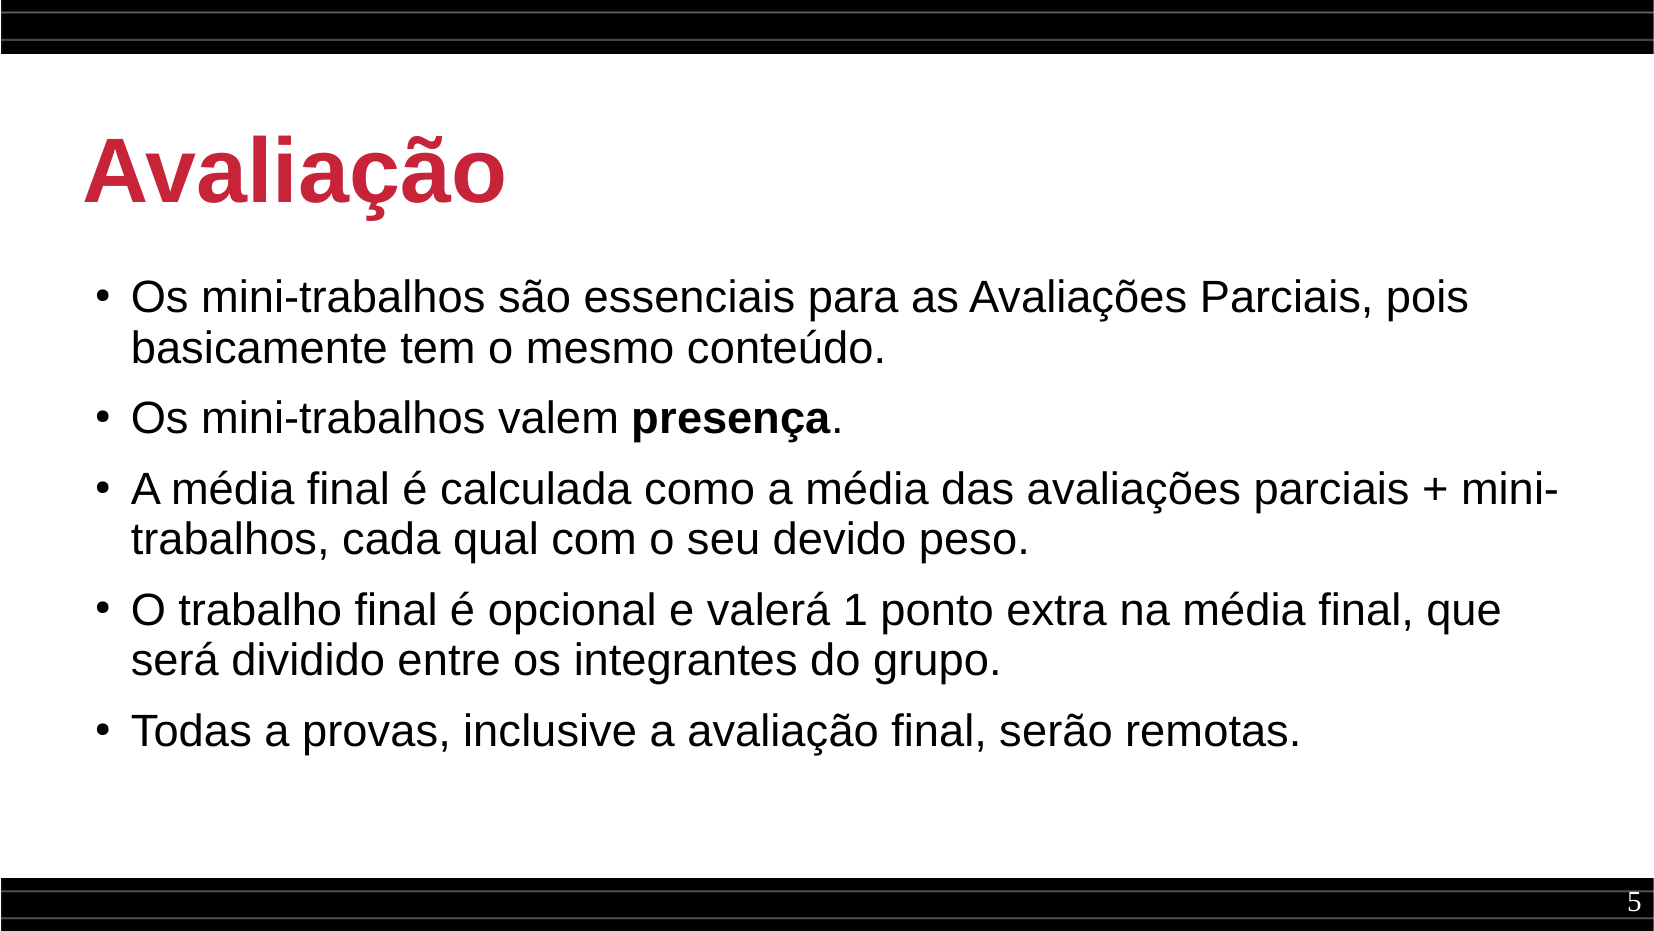

# Avaliação
Os mini-trabalhos são essenciais para as Avaliações Parciais, pois basicamente tem o mesmo conteúdo.
Os mini-trabalhos valem presença.
A média final é calculada como a média das avaliações parciais + mini-trabalhos, cada qual com o seu devido peso.
O trabalho final é opcional e valerá 1 ponto extra na média final, que será dividido entre os integrantes do grupo.
Todas a provas, inclusive a avaliação final, serão remotas.